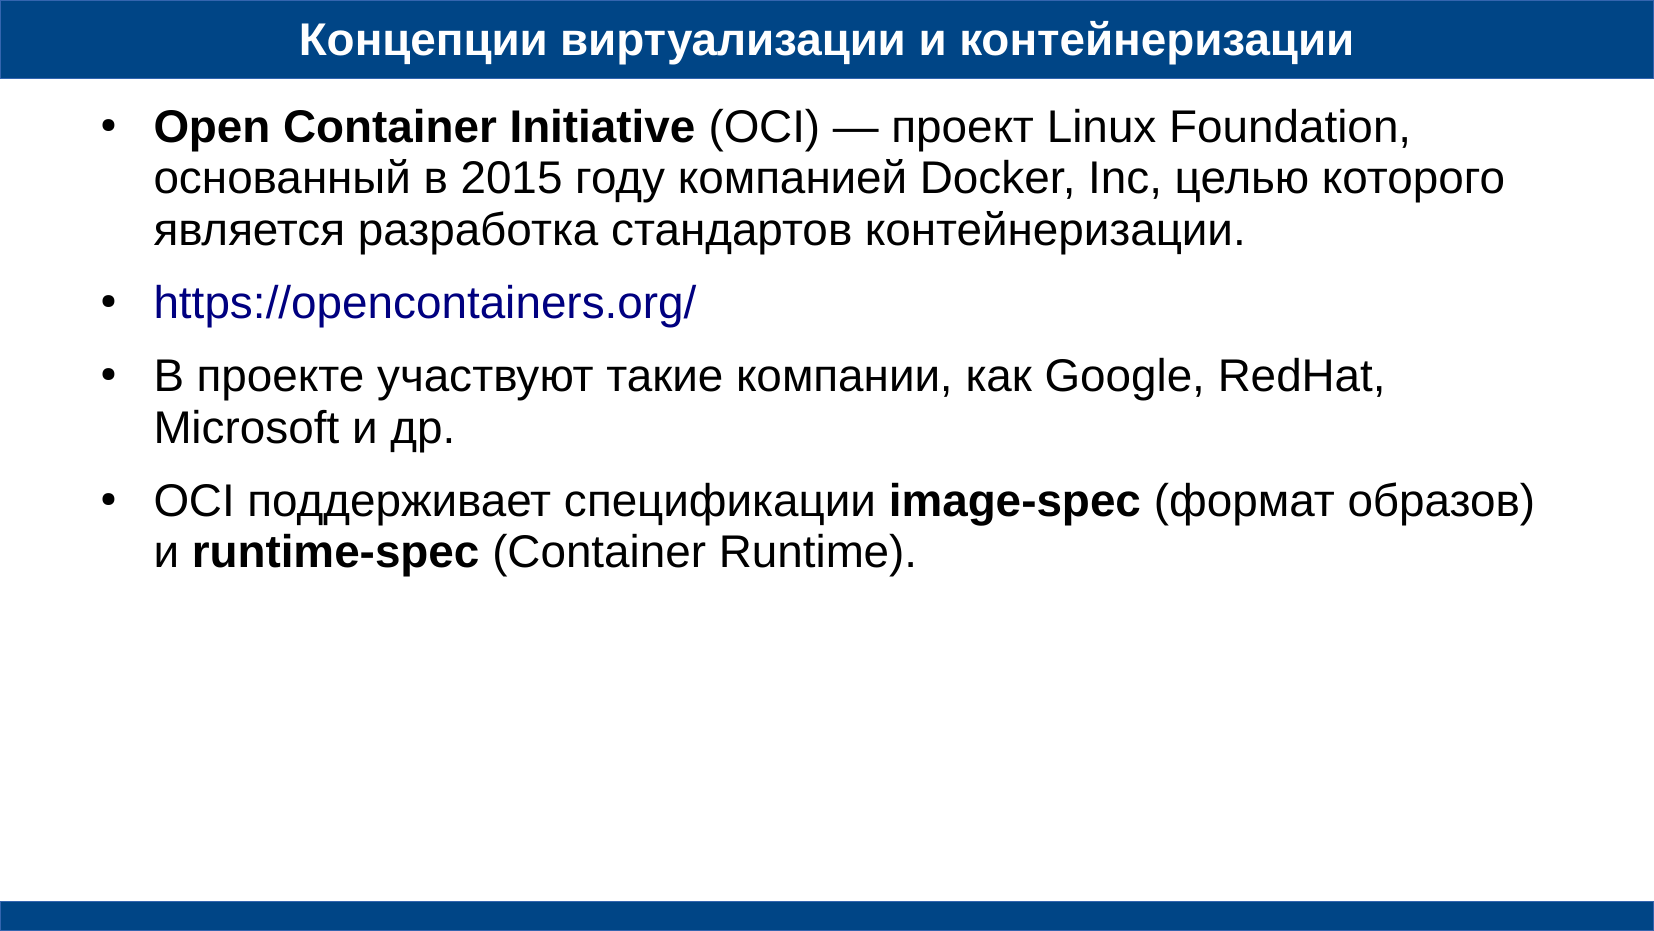

# Концепции виртуализации и контейнеризации
Open Container Initiative (OCI) — проект Linux Foundation, основанный в 2015 году компанией Docker, Inc, целью которого является разработка стандартов контейнеризации.
https://opencontainers.org/
В проекте участвуют такие компании, как Google, RedHat, Microsoft и др.
OCI поддерживает спецификации image-spec (формат образов) и runtime-speс (Container Runtime).